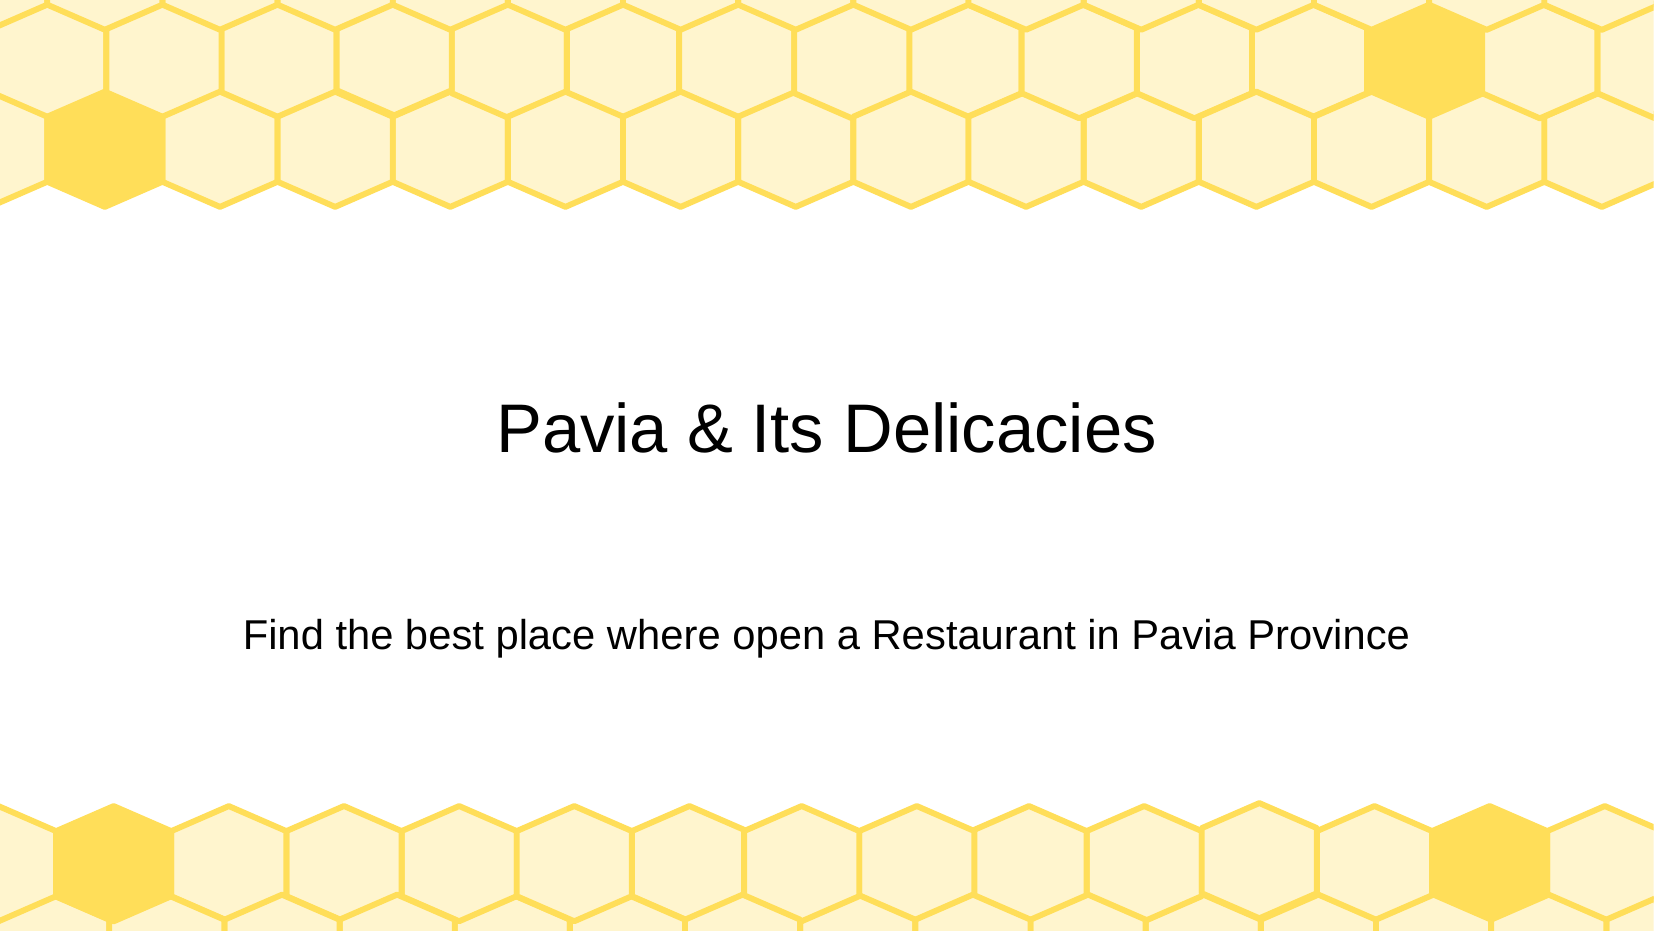

# Pavia & Its Delicacies
Find the best place where open a Restaurant in Pavia Province